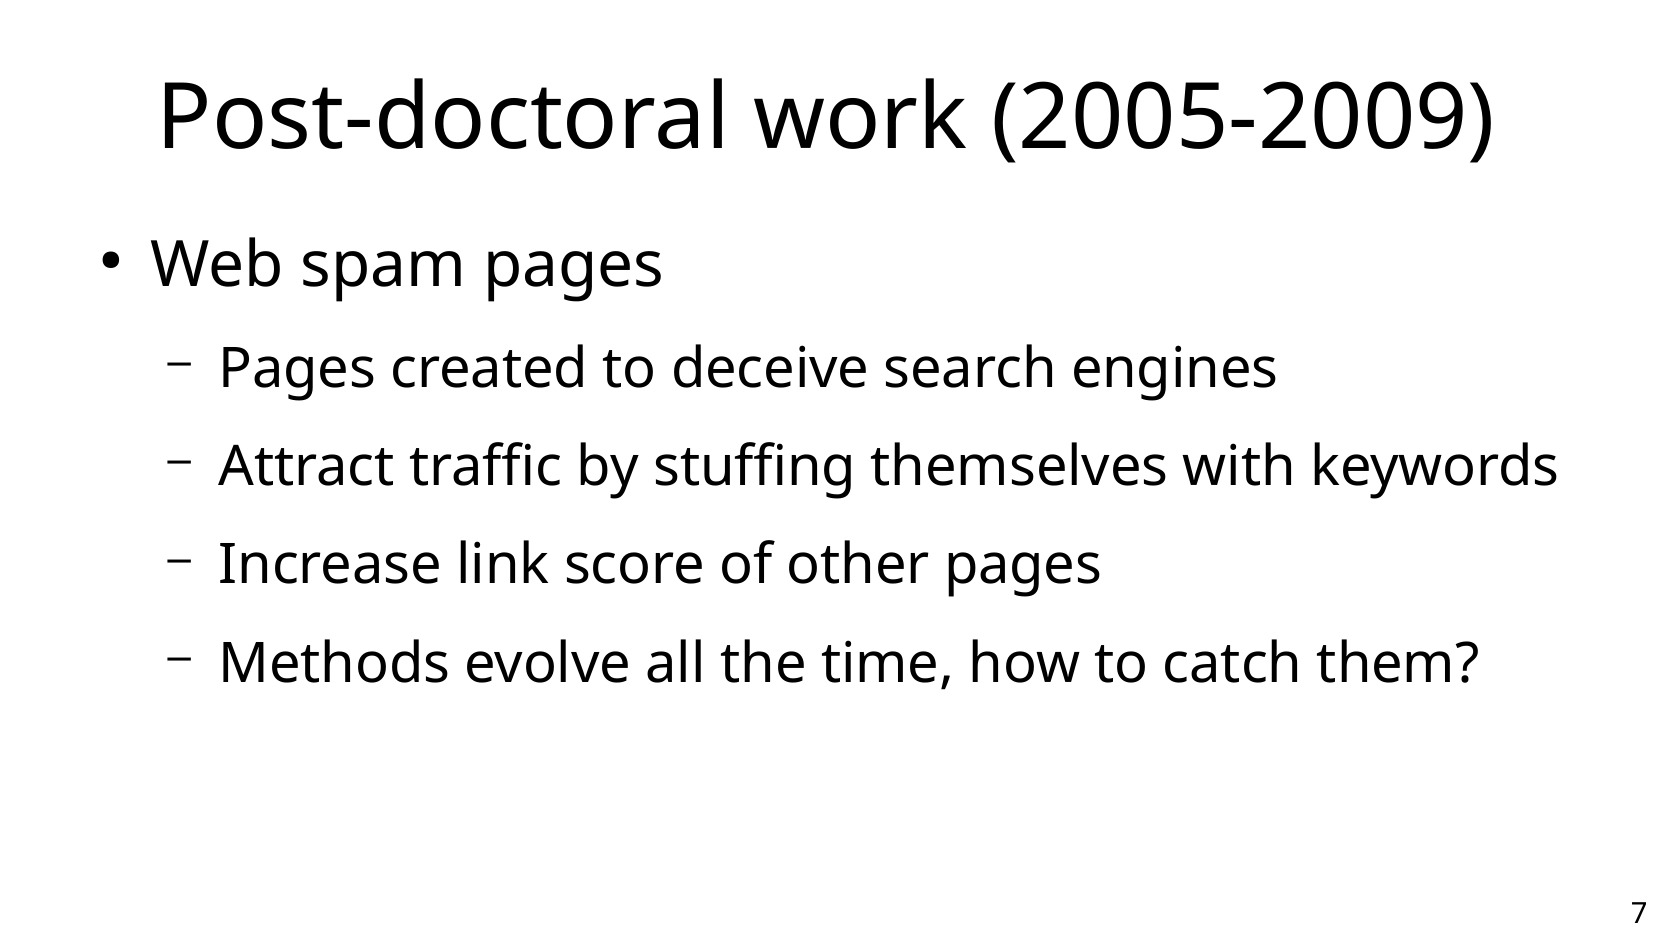

# Post-doctoral work (2005-2009)
Web spam pages
Pages created to deceive search engines
Attract traffic by stuffing themselves with keywords
Increase link score of other pages
Methods evolve all the time, how to catch them?
7